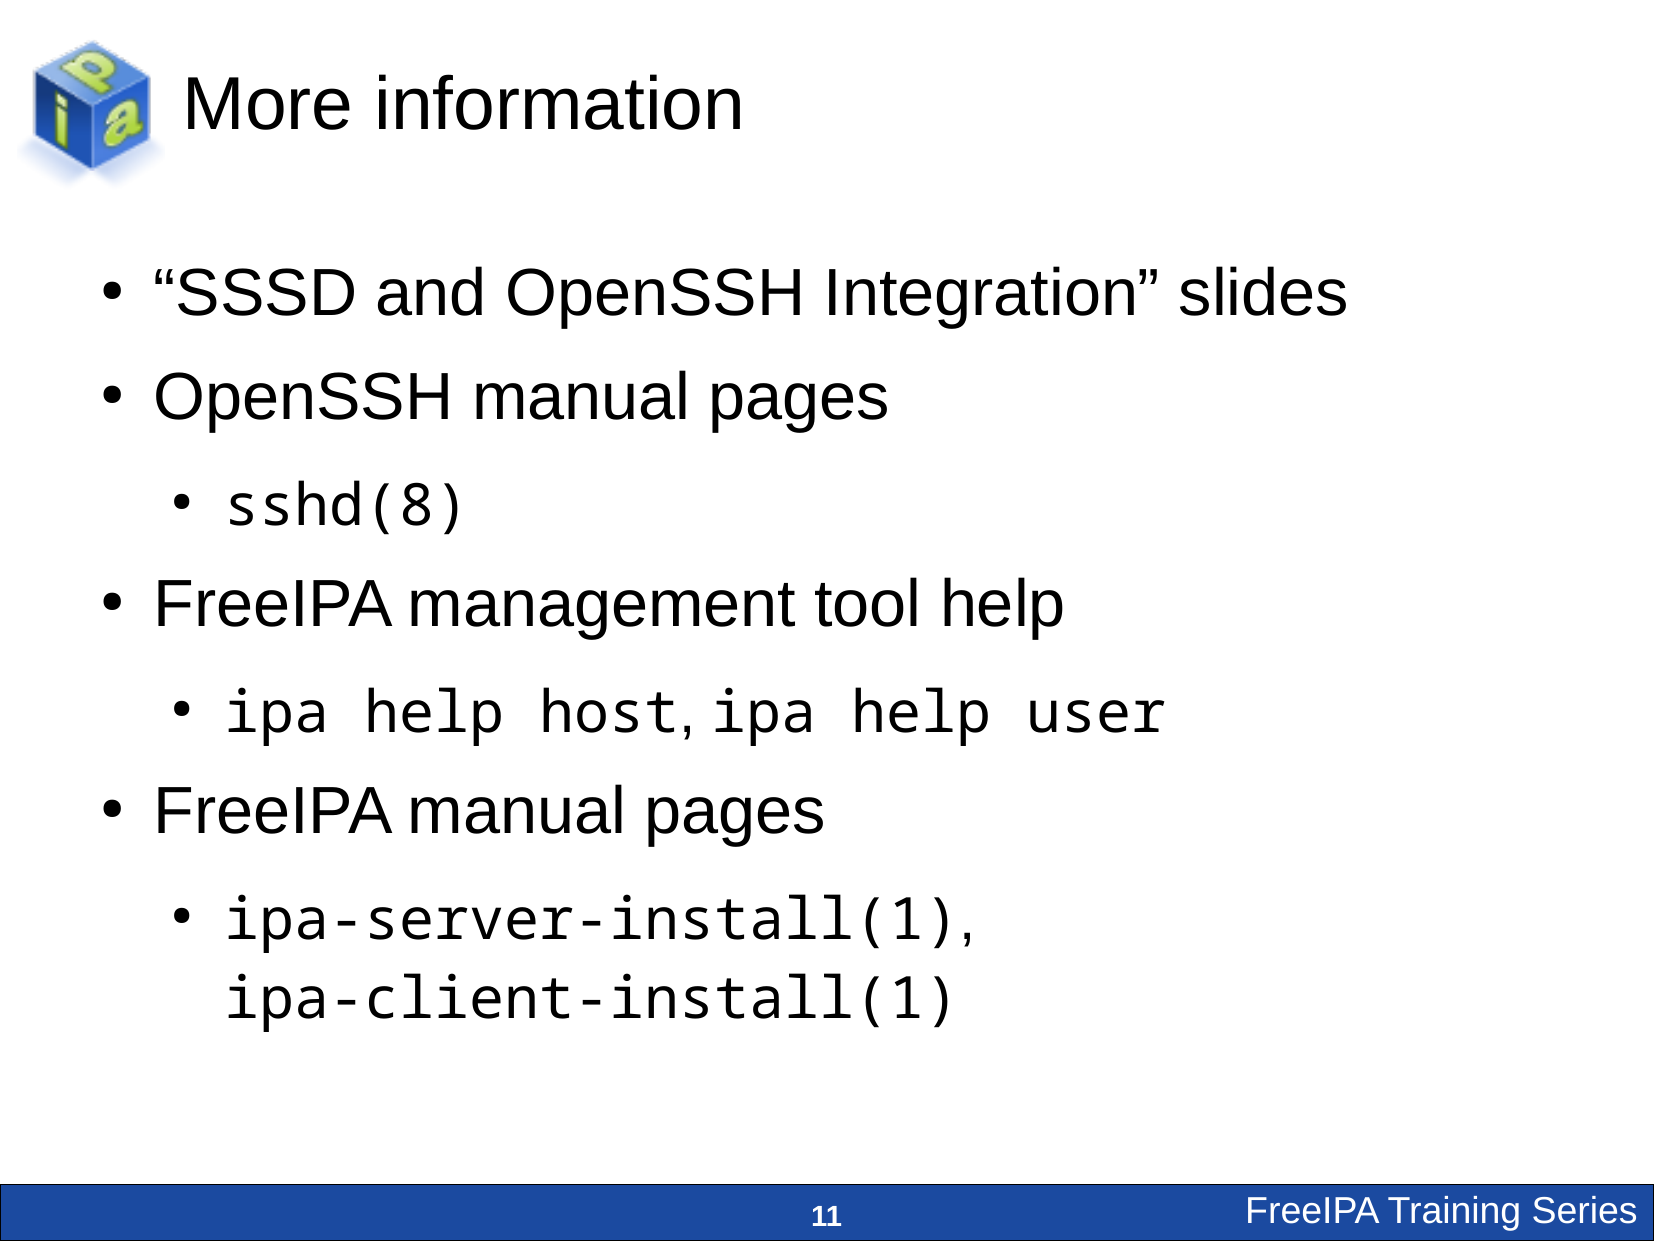

# More information
“SSSD and OpenSSH Integration” slides
OpenSSH manual pages
sshd(8)
FreeIPA management tool help
ipa help host, ipa help user
FreeIPA manual pages
ipa-server-install(1), ipa‑client‑install(1)
11